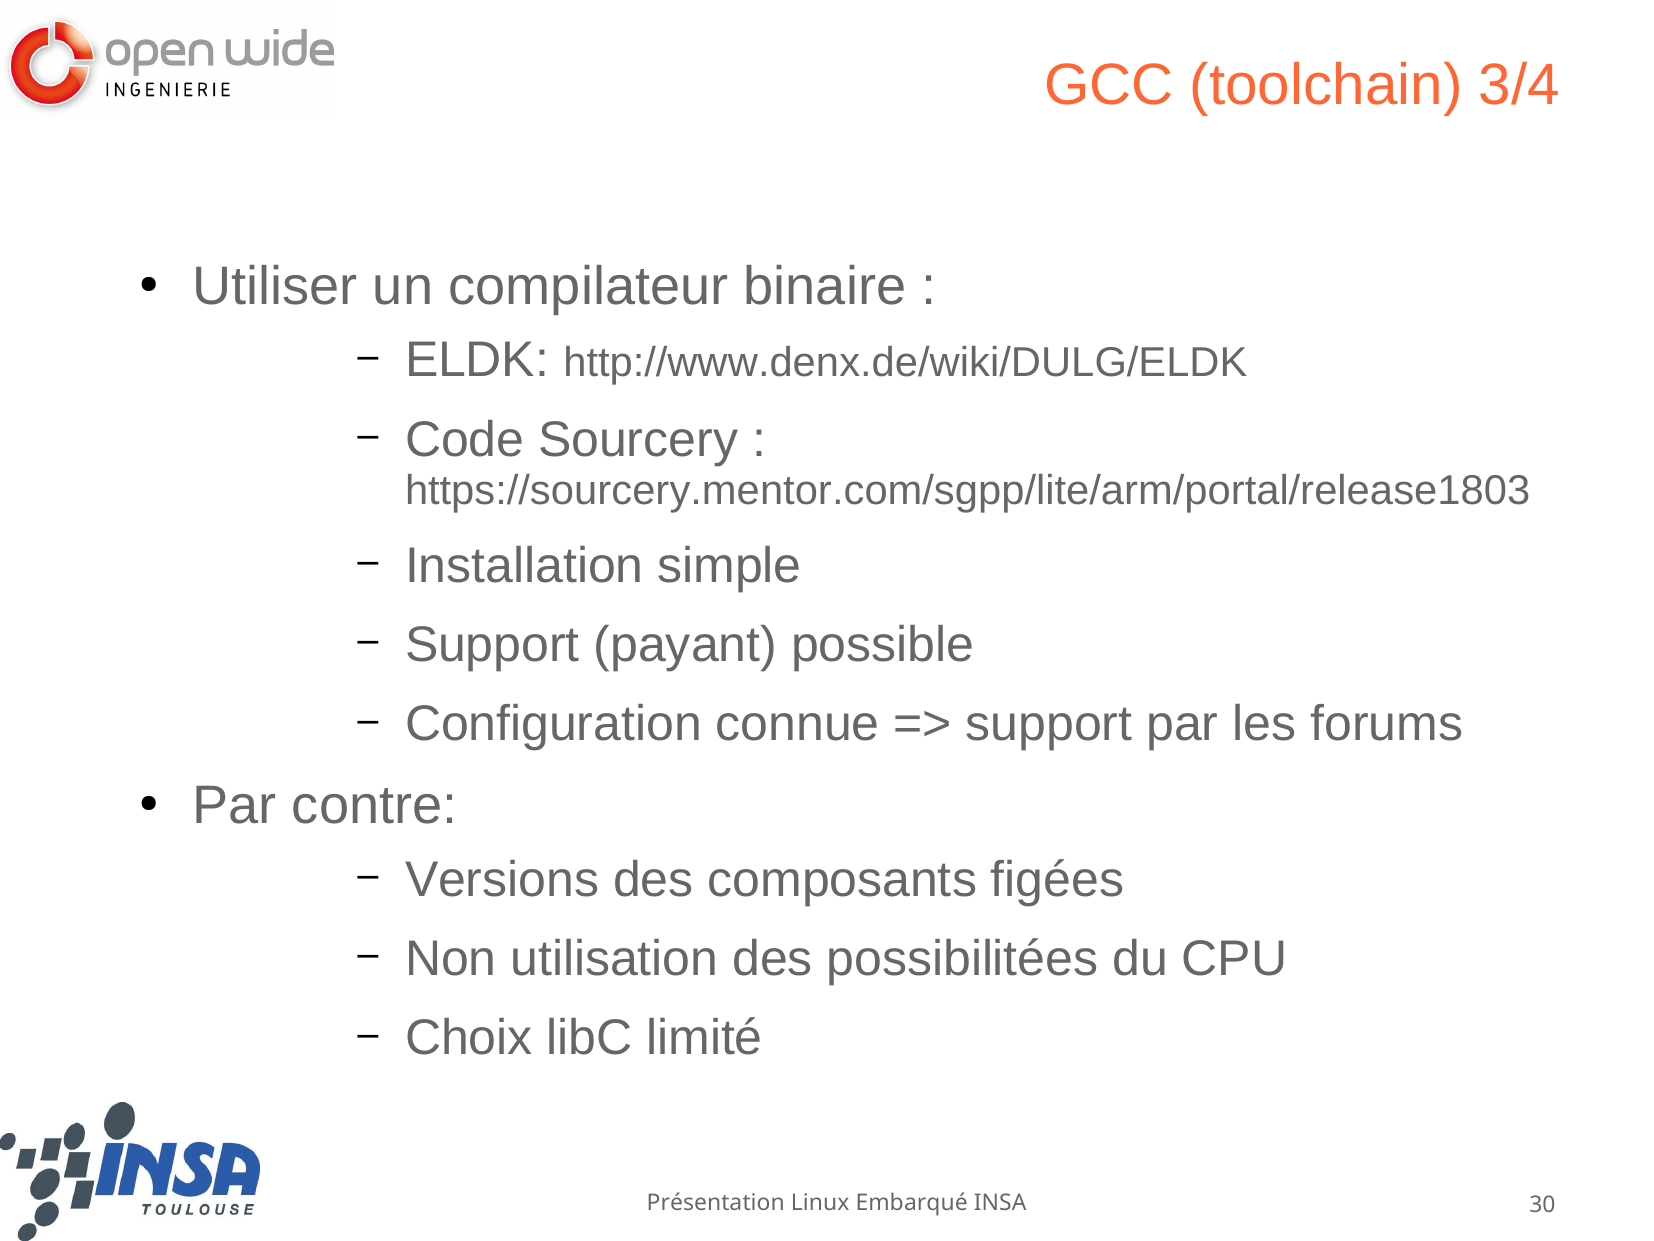

# GCC (toolchain) 3/4
Utiliser un compilateur binaire :
ELDK: http://www.denx.de/wiki/DULG/ELDK
Code Sourcery : https://sourcery.mentor.com/sgpp/lite/arm/portal/release1803
Installation simple
Support (payant) possible
Configuration connue => support par les forums
Par contre:
Versions des composants figées
Non utilisation des possibilitées du CPU
Choix libC limité